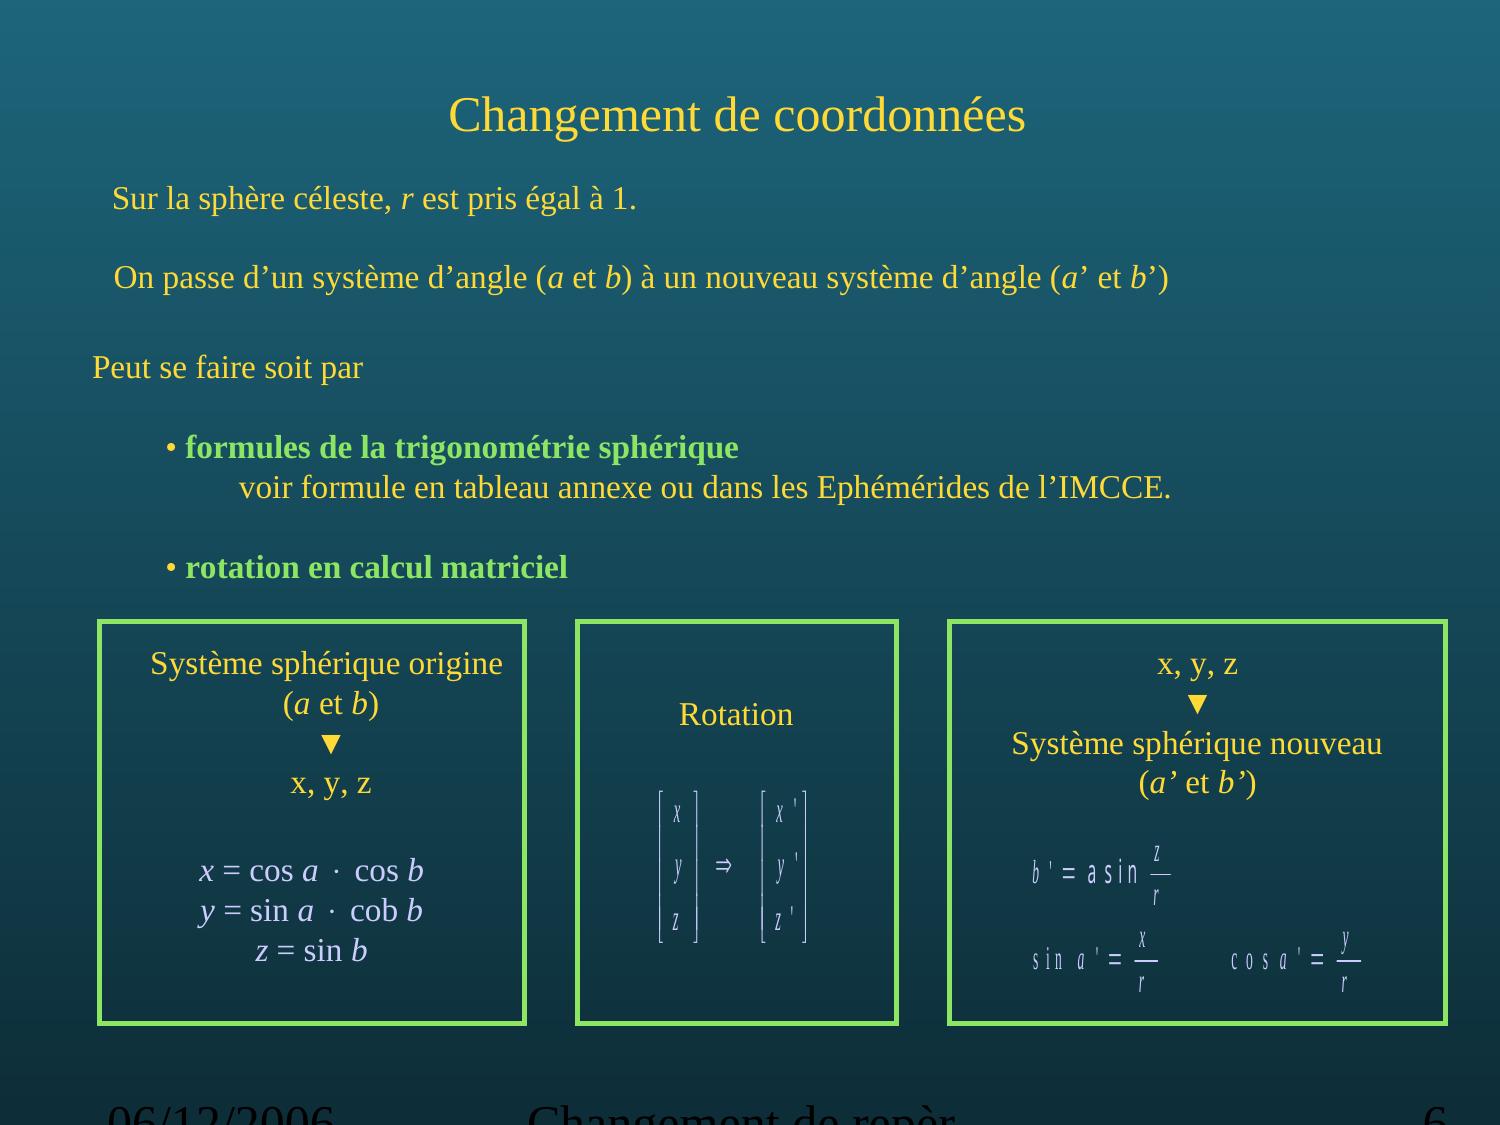

Changement de coordonnées
Sur la sphère céleste, r est pris égal à 1.
On passe d’un système d’angle (a et b) à un nouveau système d’angle (a’ et b’)
Peut se faire soit par
	• formules de la trigonométrie sphérique
		voir formule en tableau annexe ou dans les Ephémérides de l’IMCCE.
	• rotation en calcul matriciel
Système sphérique origine
(a et b)
▼
x, y, z
x, y, z
▼
Système sphérique nouveau
(a’ et b’)
Rotation
x = cos a  cos b
y = sin a  cob b
z = sin b
06/12/2006
Changement de repères, de système
6